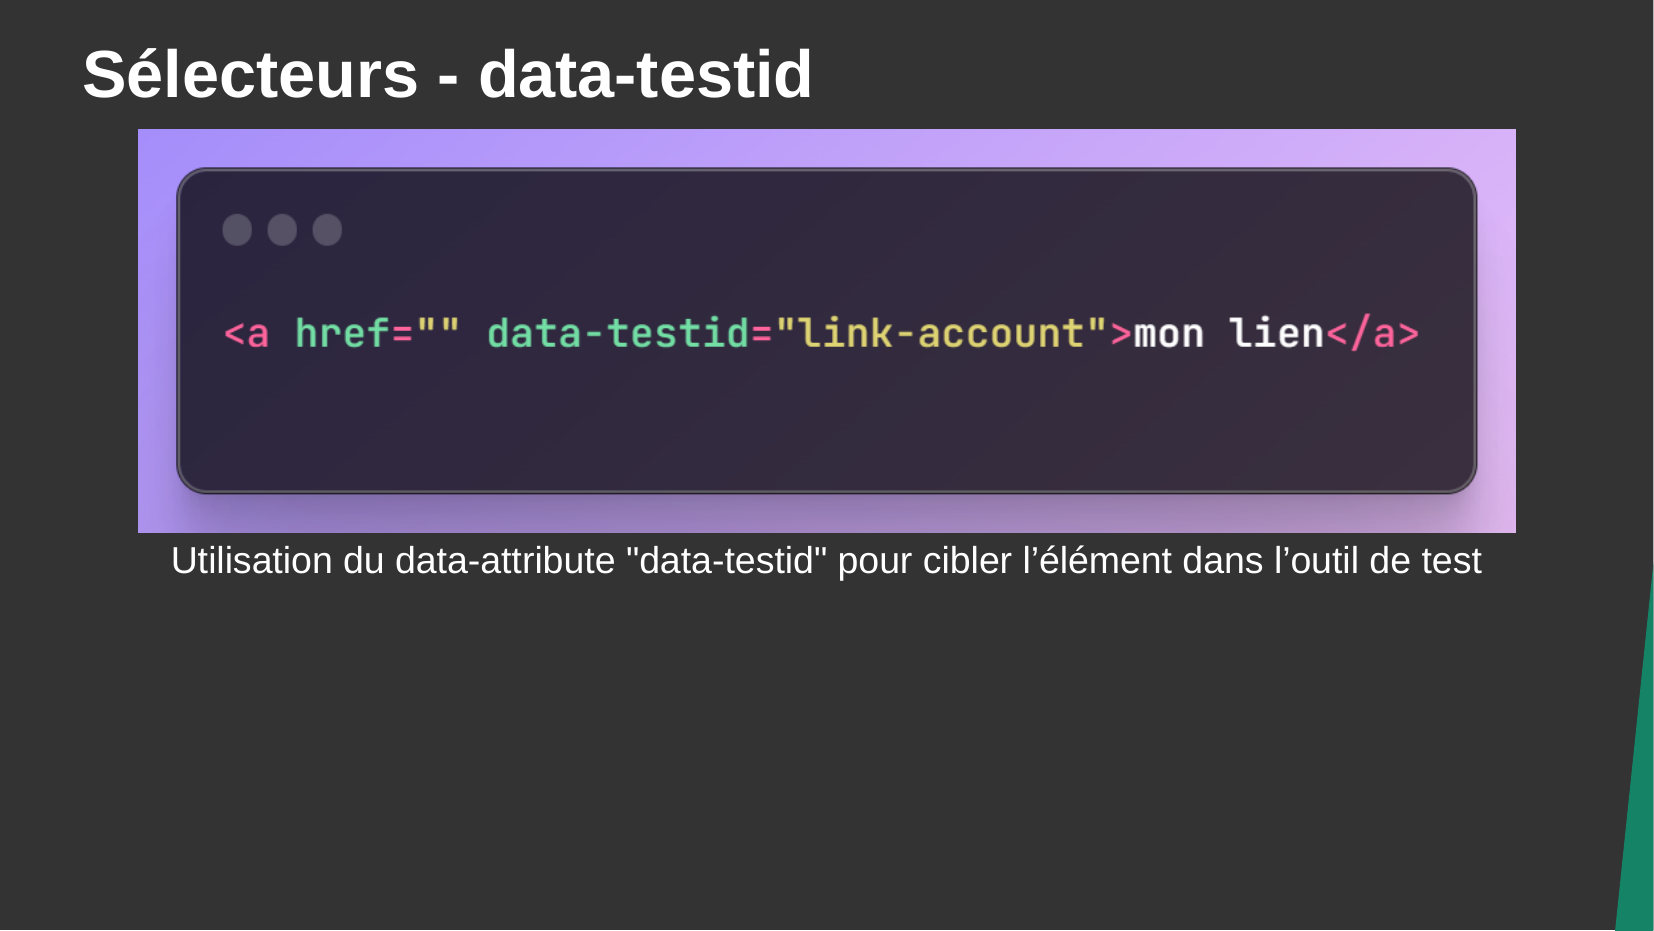

# Sélecteurs - data-testid
Utilisation du data-attribute "data-testid" pour cibler l’élément dans l’outil de test